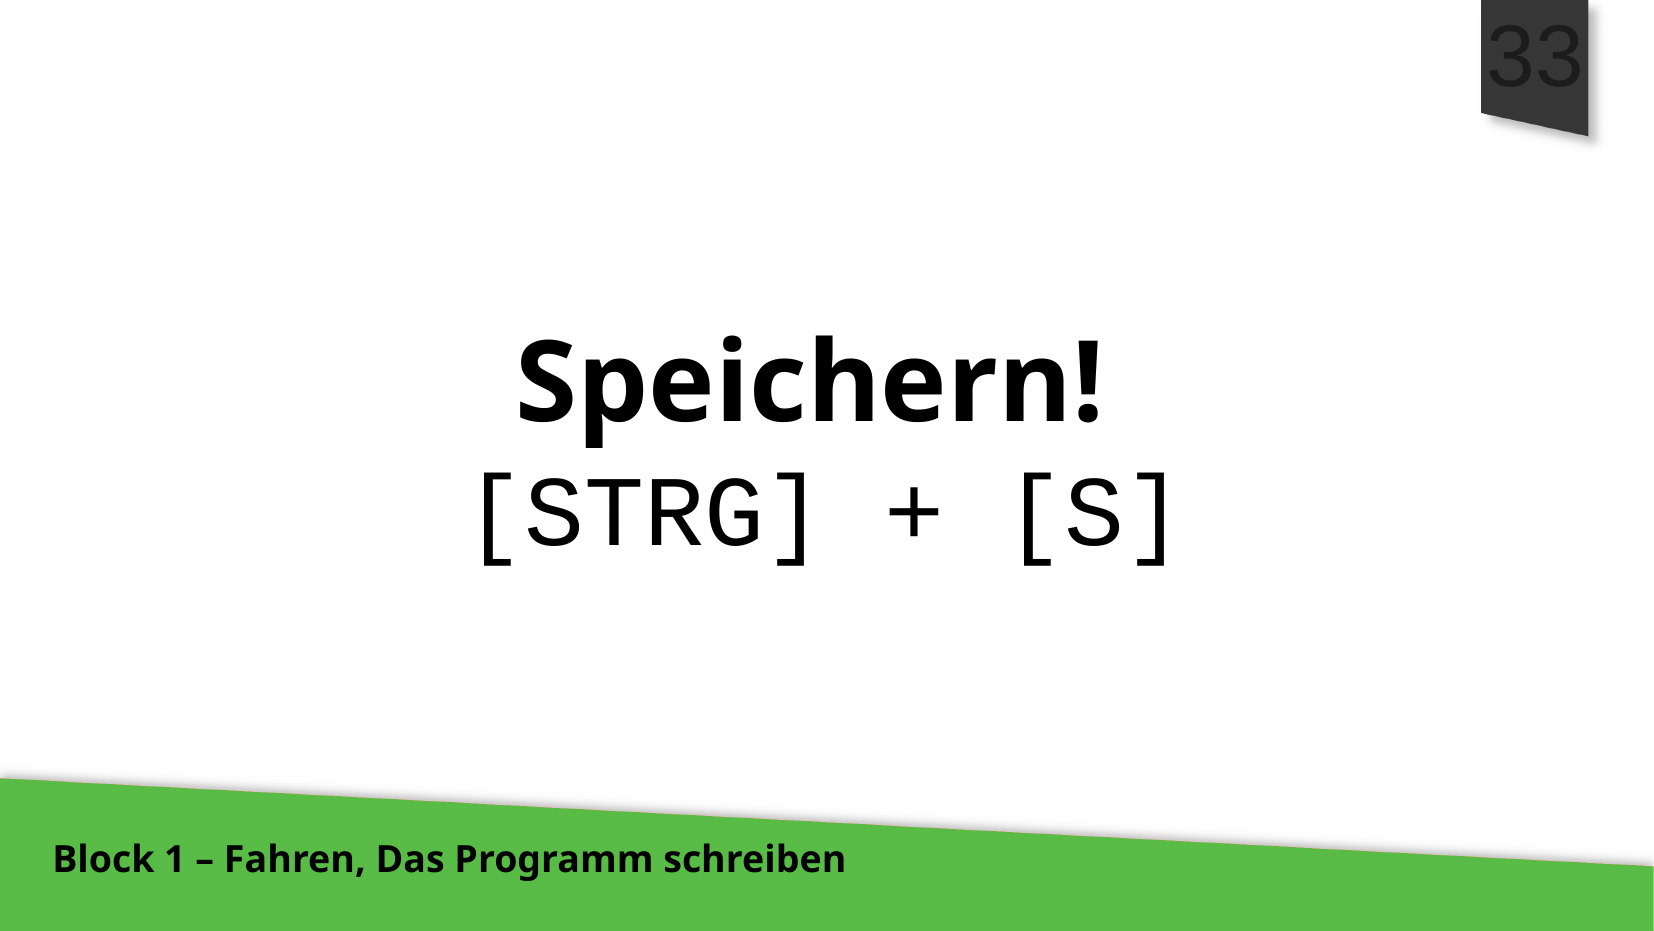

# Speichern!
[STRG] + [S]
Block 1 – Fahren, Das Programm schreiben